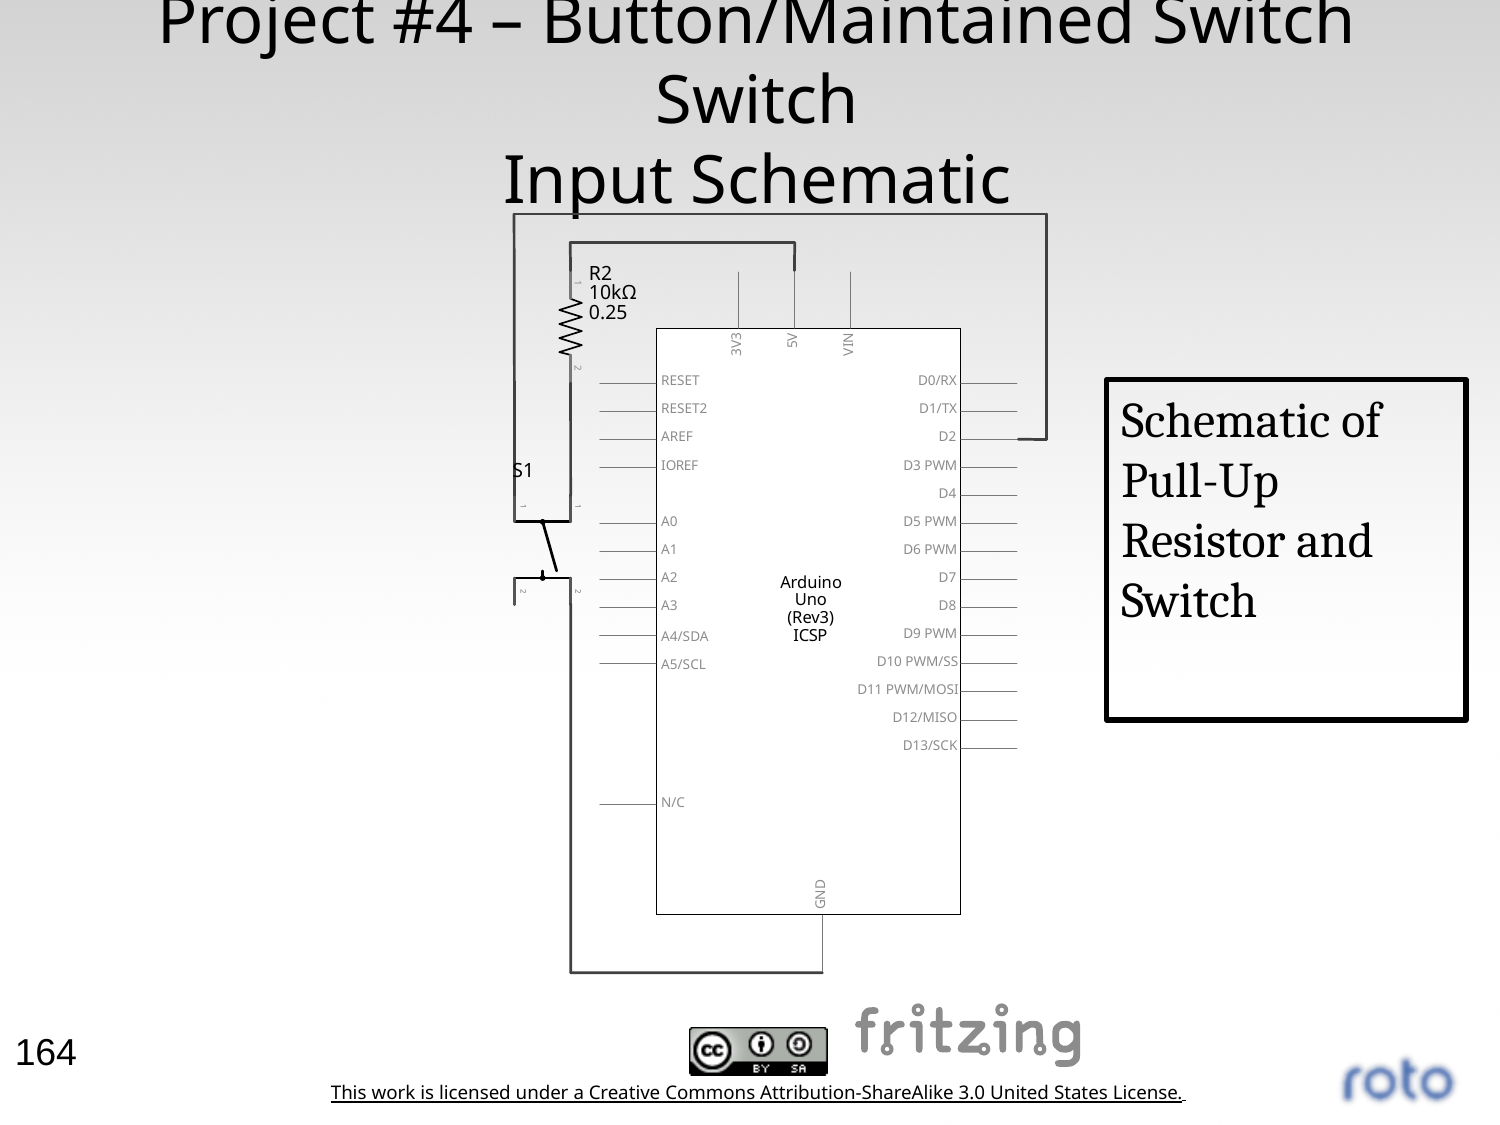

Project #4 – Button/Maintained Switch Switch
Input Schematic
# Schematic of Pull-Up Resistor and Switch